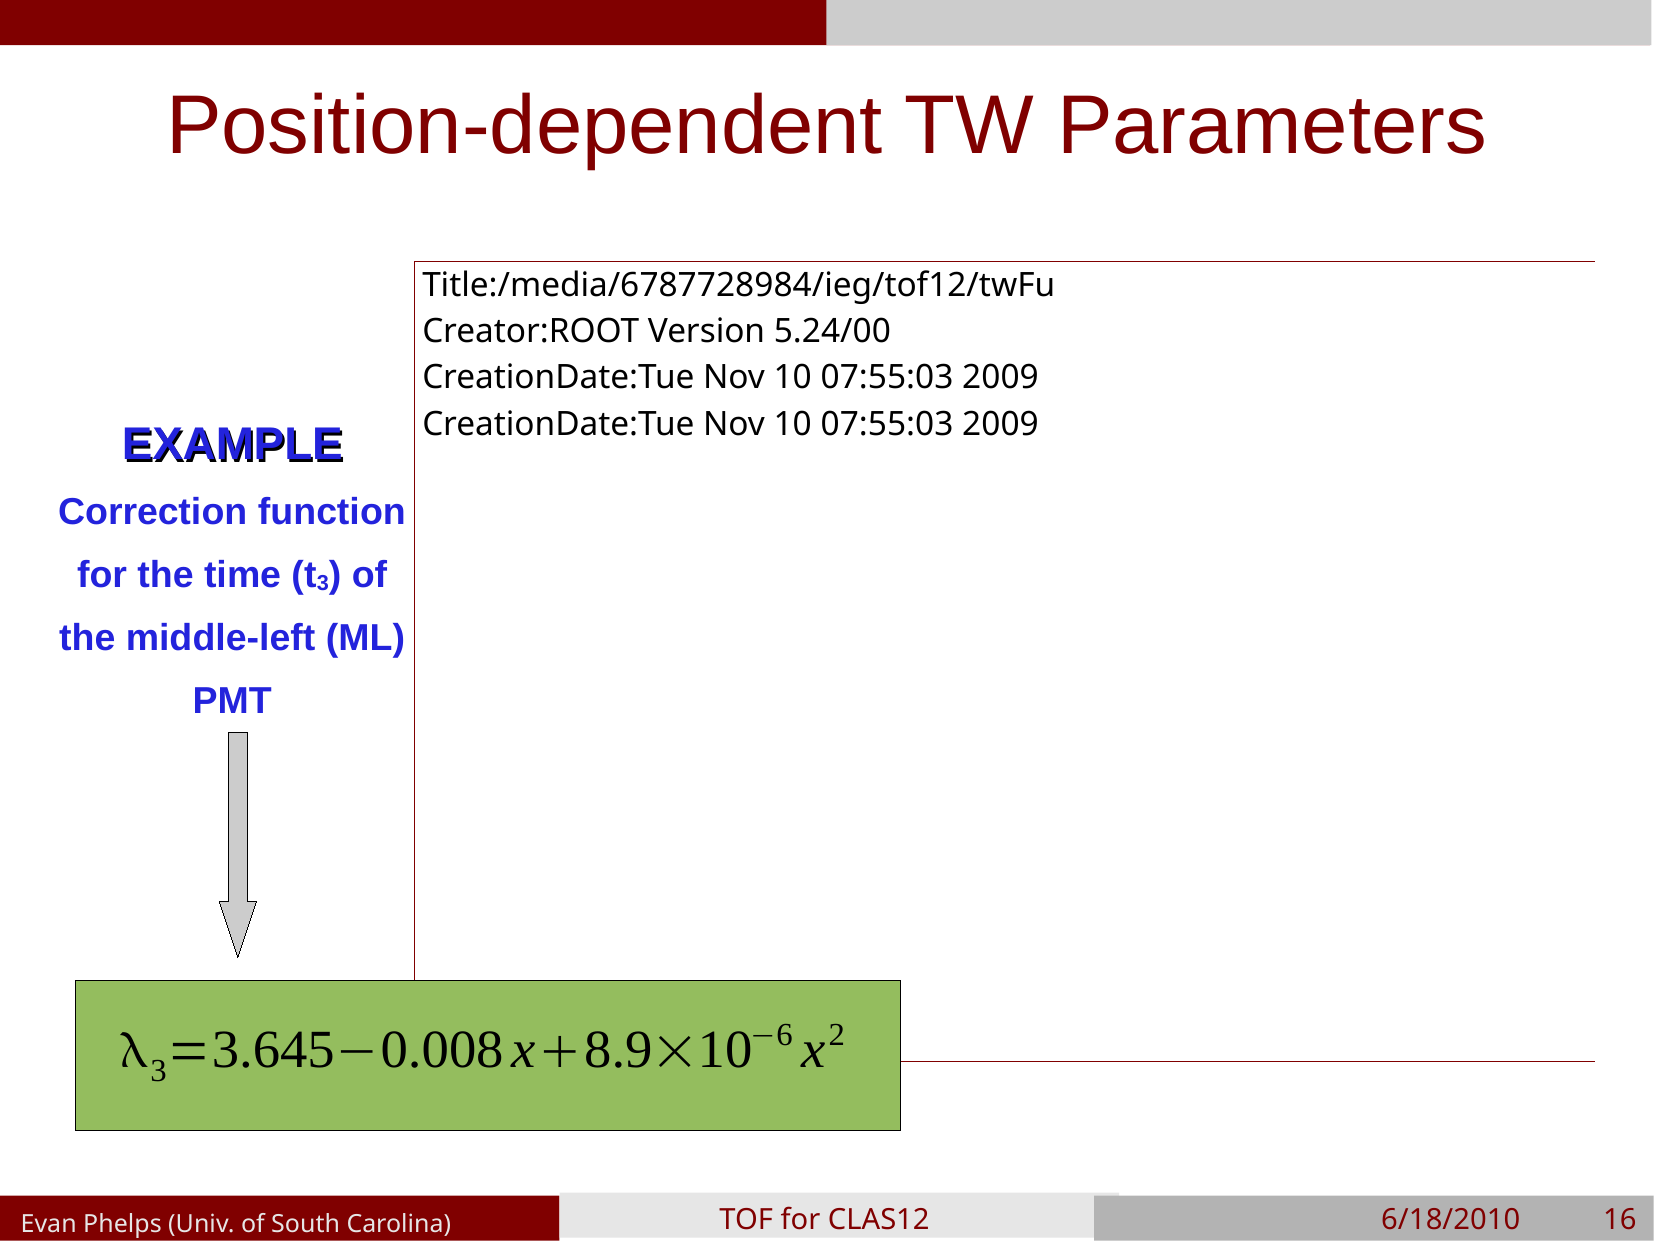

# Position-dependent TW Parameters
EXAMPLE
Correction function for the time (t3) of the middle-left (ML) PMT
TOF for CLAS12
16